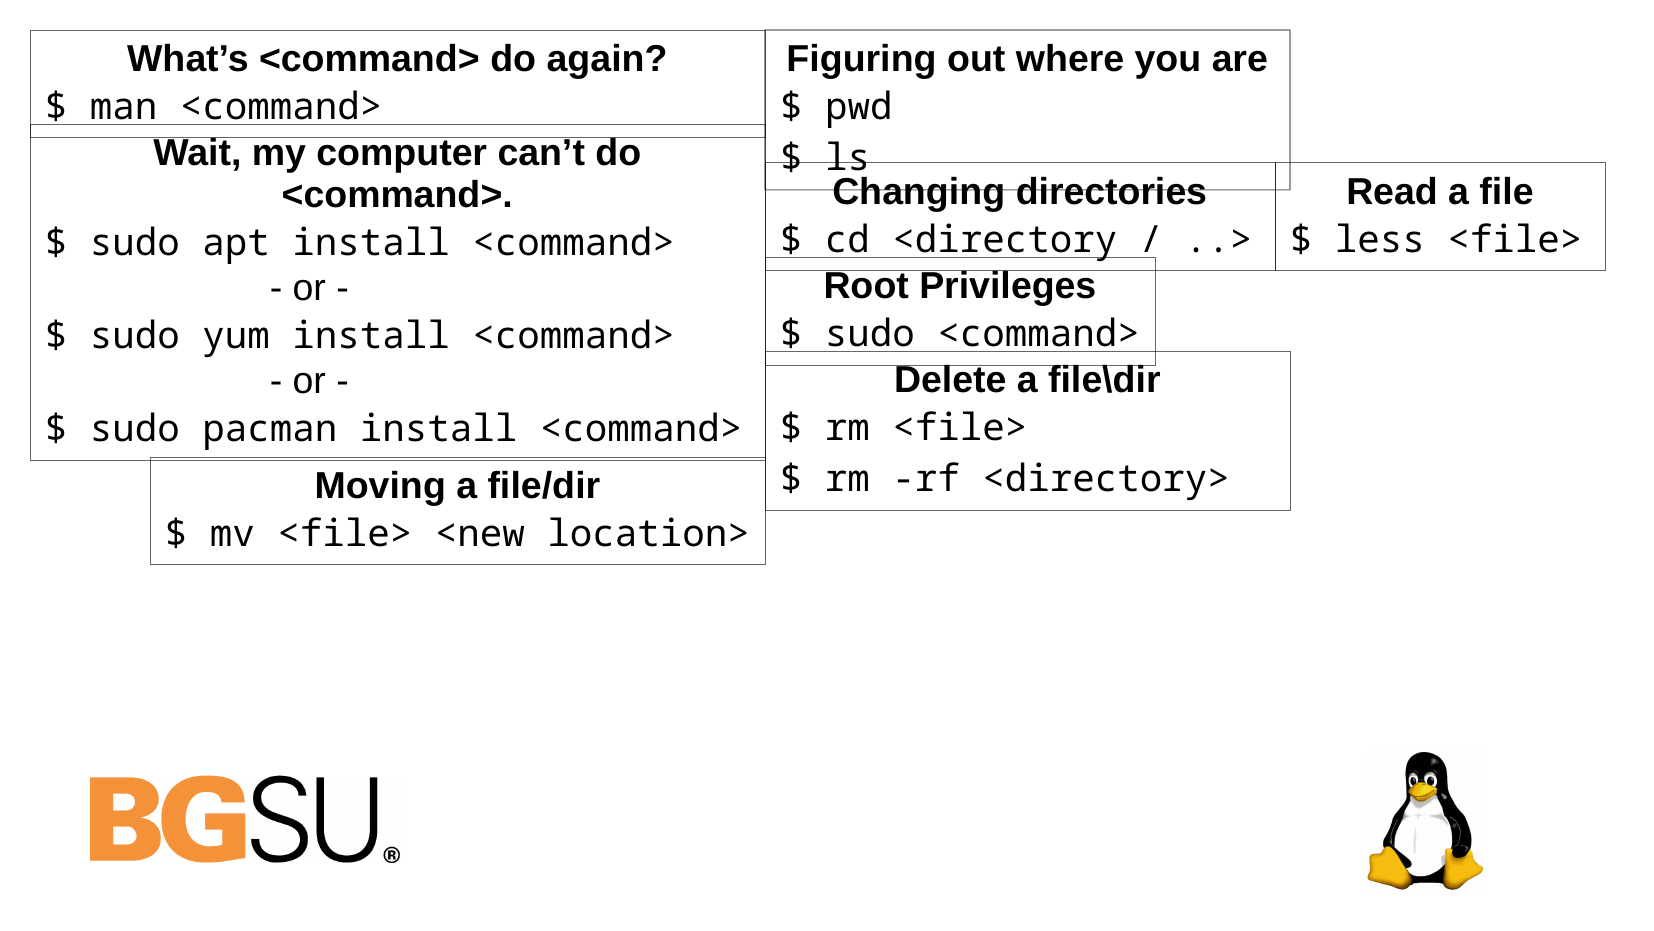

What’s <command> do again?
$ man <command>
Figuring out where you are
$ pwd
$ ls
Wait, my computer can’t do <command>.
$ sudo apt install <command>
			- or -
$ sudo yum install <command>
			- or -
$ sudo pacman install <command>
Changing directories
$ cd <directory / ..>
Read a file
$ less <file>
Root Privileges
$ sudo <command>
Delete a file\dir
$ rm <file>
$ rm -rf <directory>
Moving a file/dir
$ mv <file> <new location>